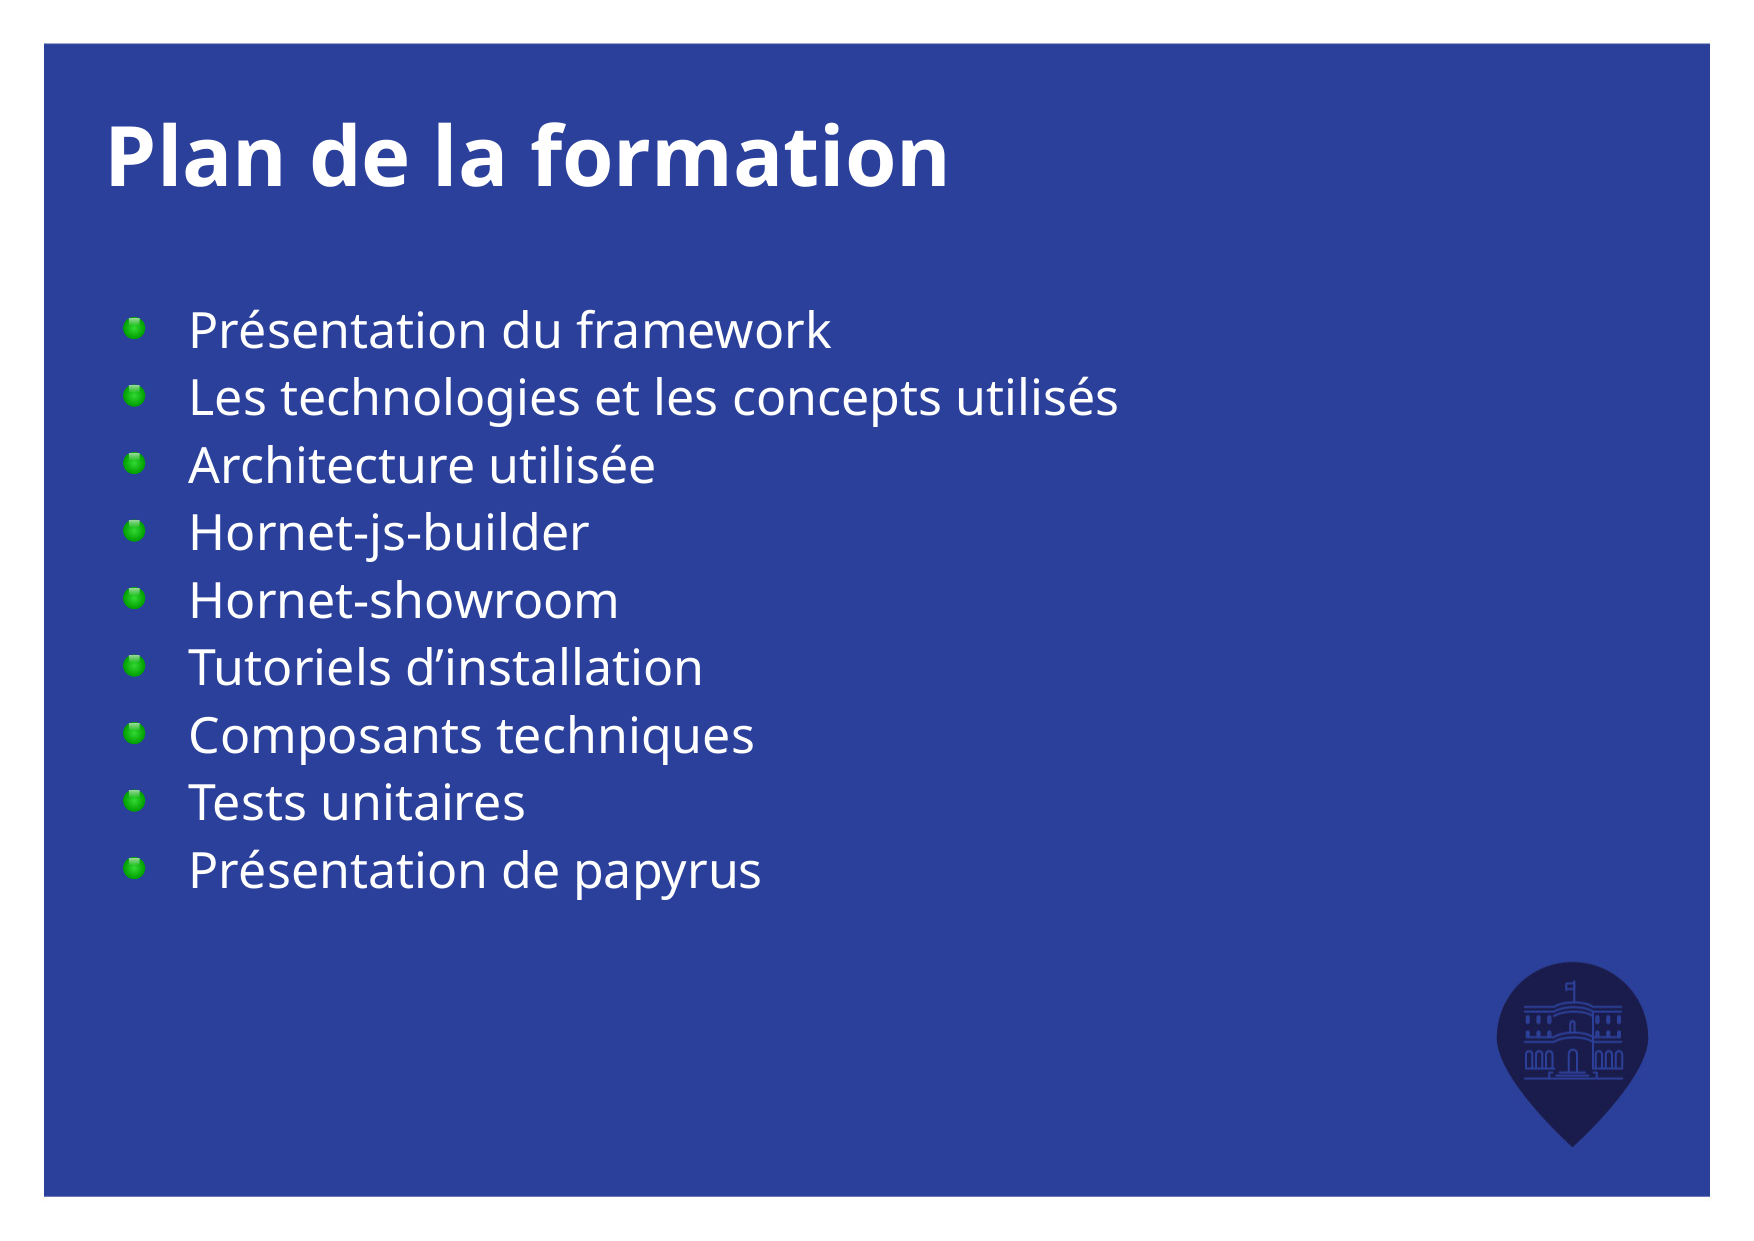

# Plan de la formation
 Présentation du framework
 Les technologies et les concepts utilisés
 Architecture utilisée
 Hornet-js-builder
 Hornet-showroom
 Tutoriels d’installation
 Composants techniques
 Tests unitaires
 Présentation de papyrus